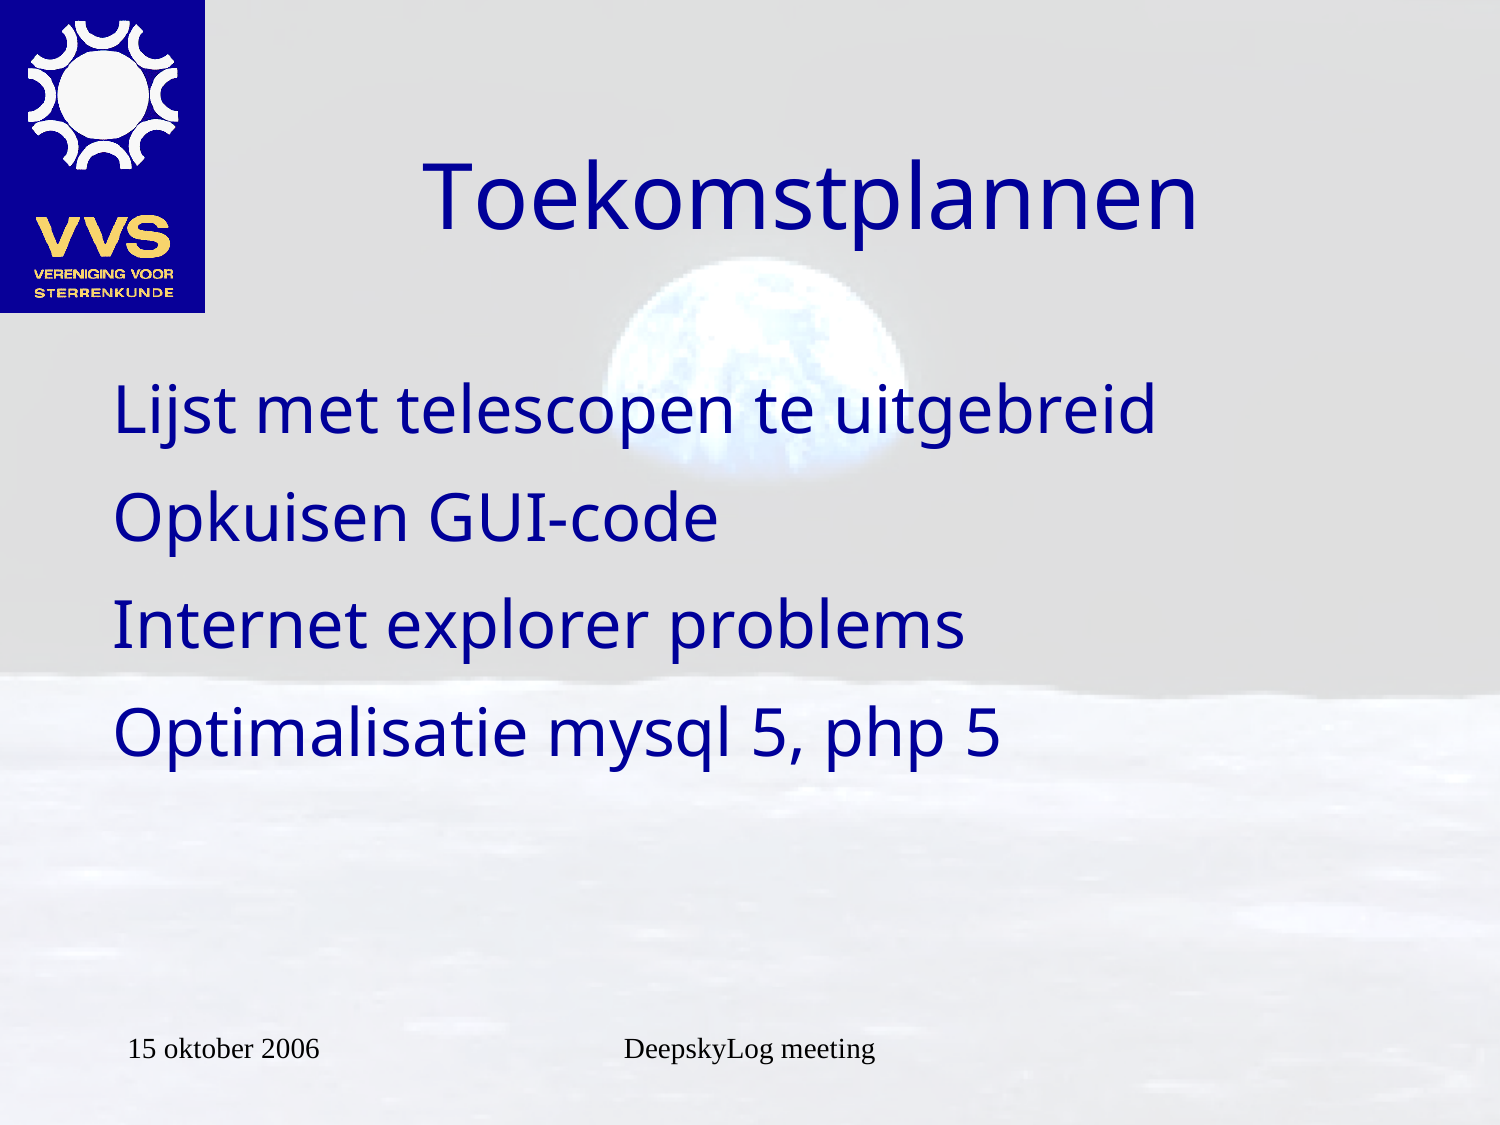

# Toekomstplannen
Lijst met telescopen te uitgebreid
Opkuisen GUI-code
Internet explorer problems
Optimalisatie mysql 5, php 5
15 oktober 2006
DeepskyLog meeting